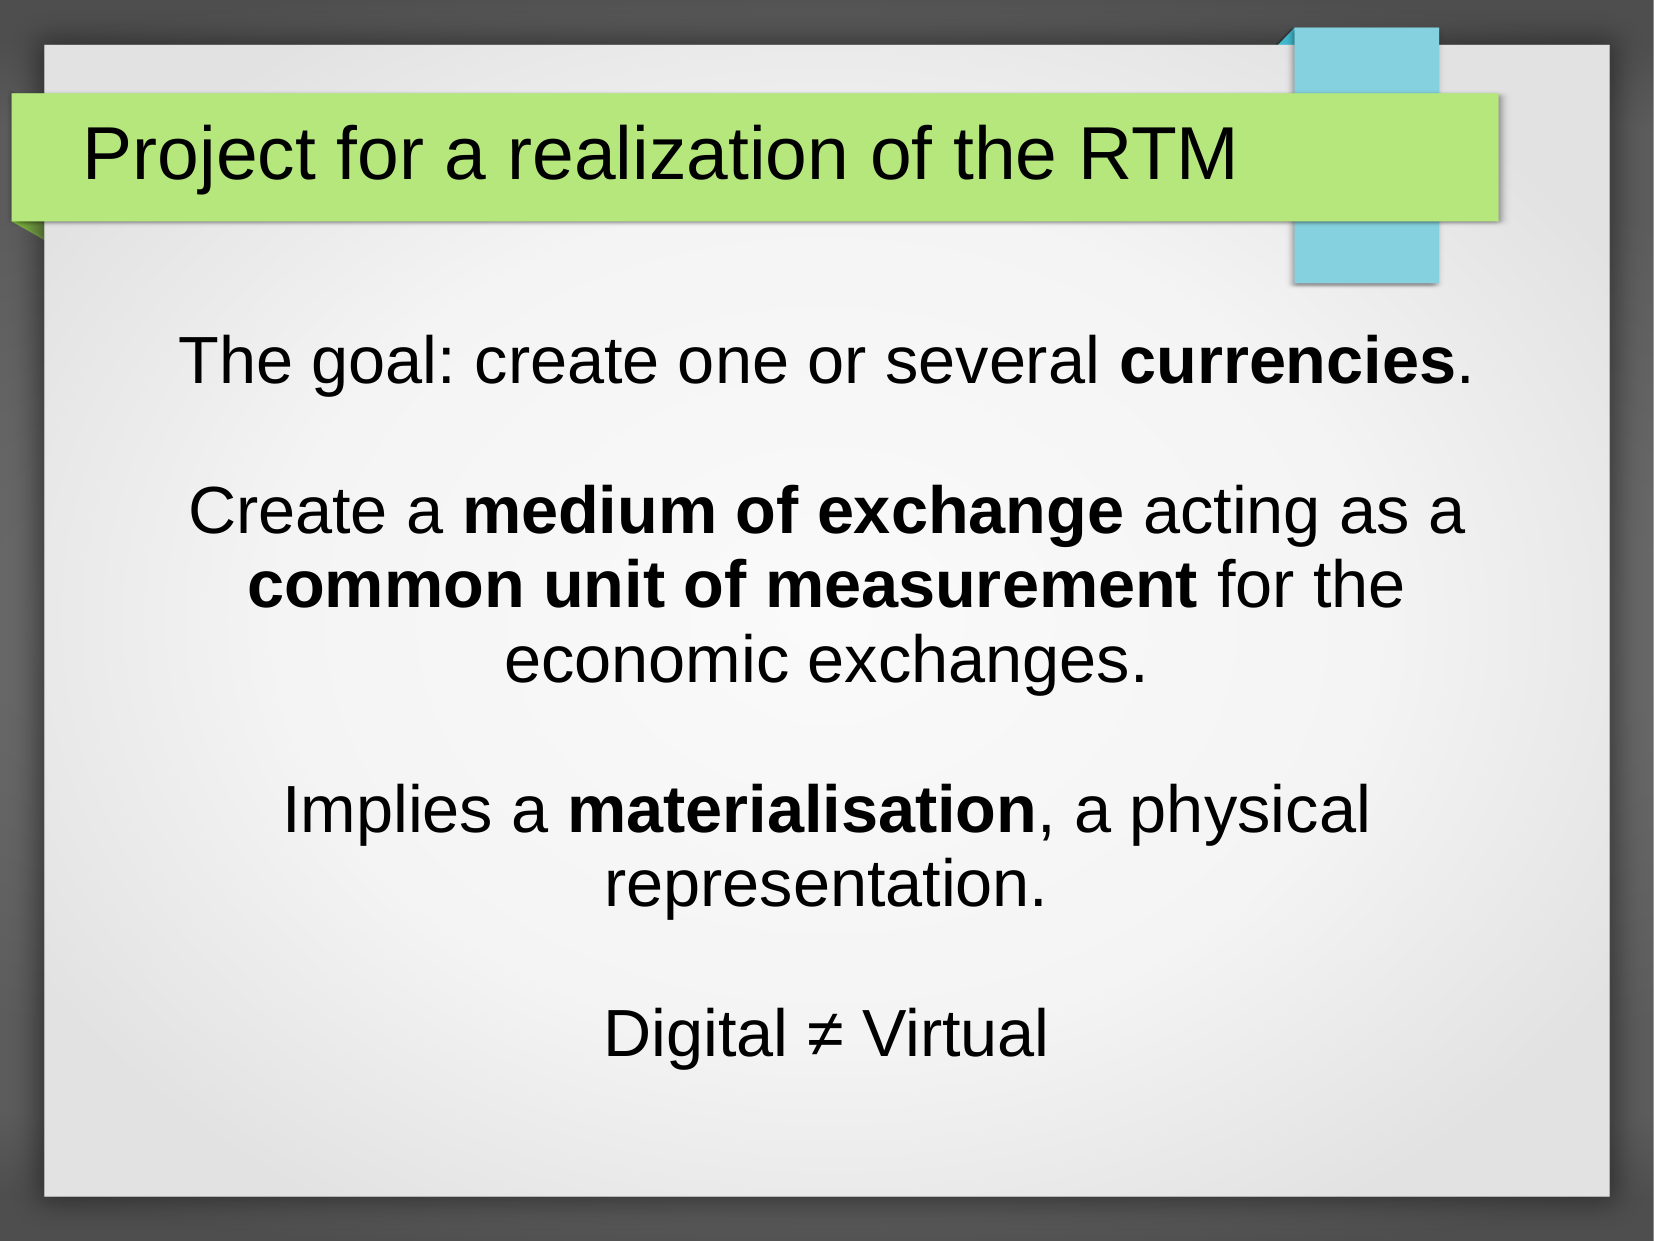

# Project for a realization of the RTM
The goal: create one or several currencies.
Create a medium of exchange acting as a common unit of measurement for the economic exchanges.
Implies a materialisation, a physical representation.
Digital ≠ Virtual